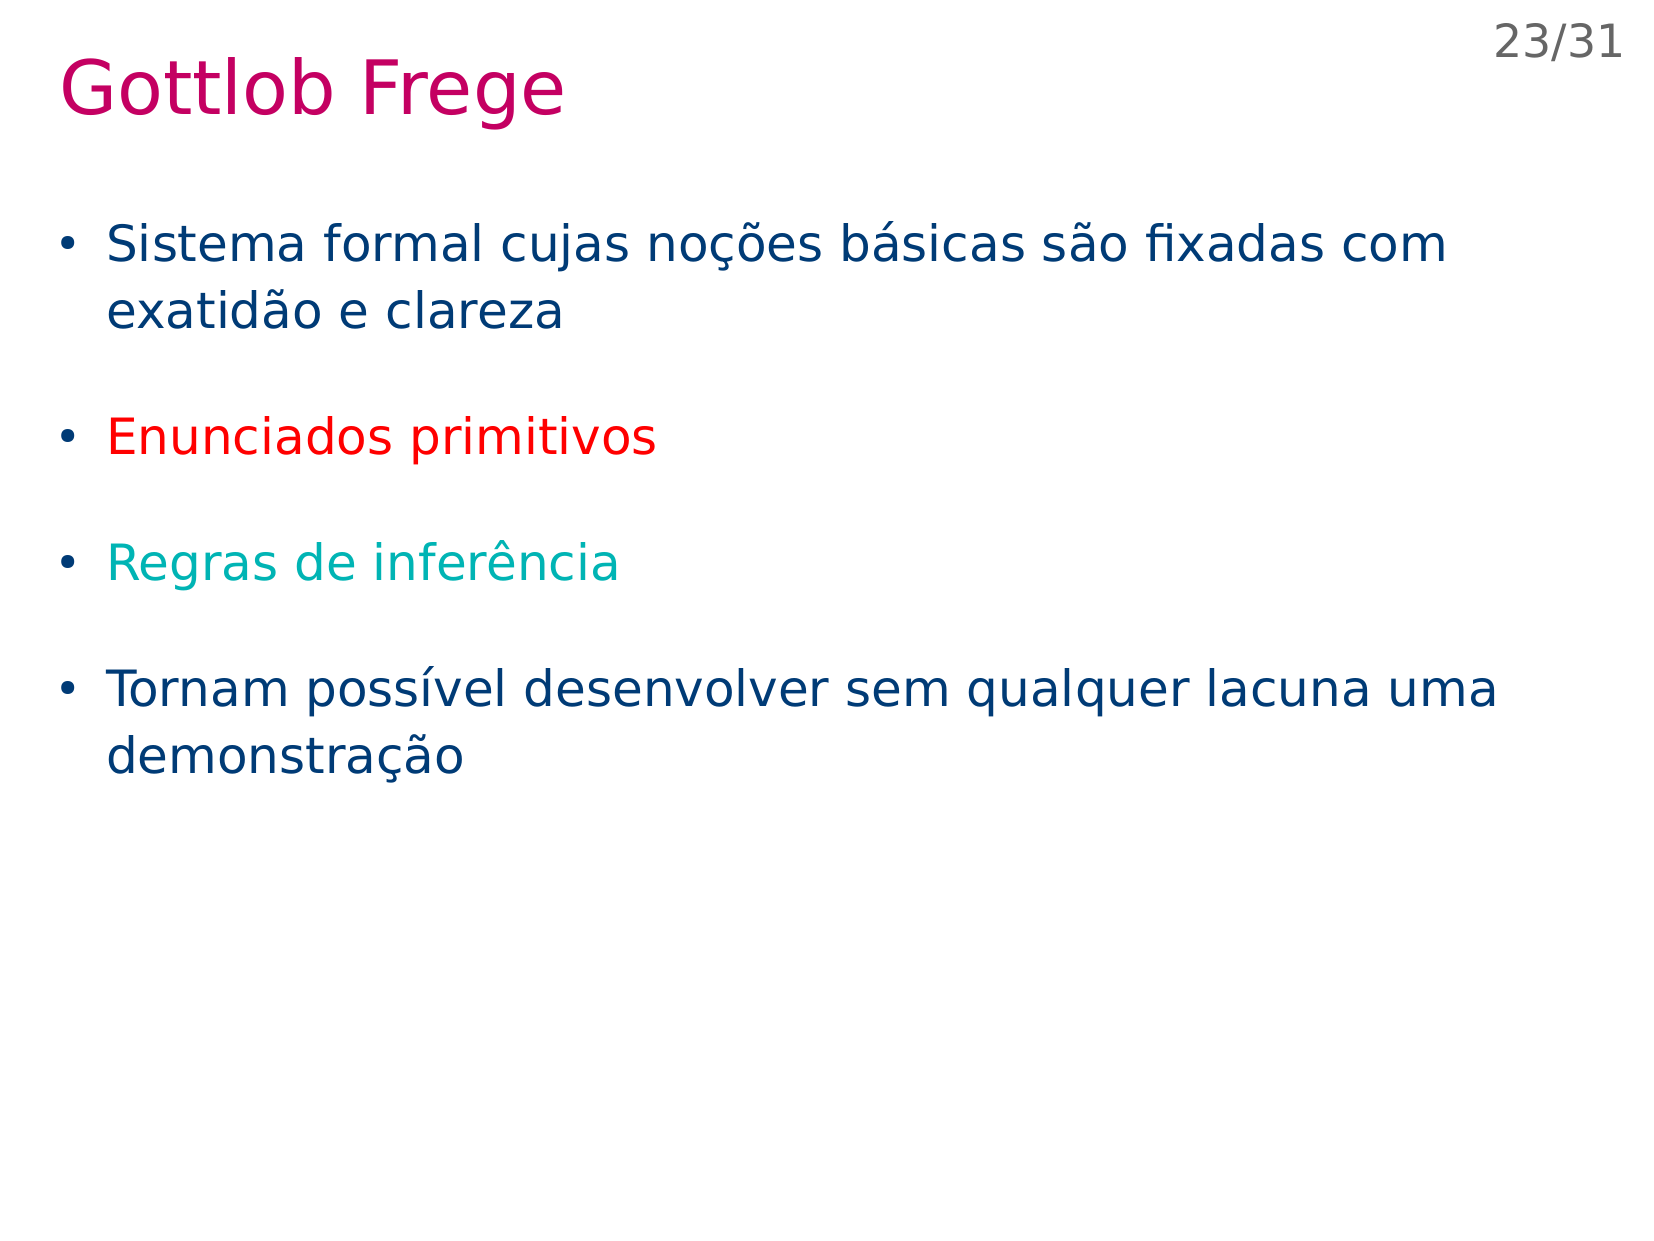

23
# Gottlob Frege
Sistema formal cujas noções básicas são fixadas com exatidão e clareza
Enunciados primitivos
Regras de inferência
Tornam possível desenvolver sem qualquer lacuna uma demonstração